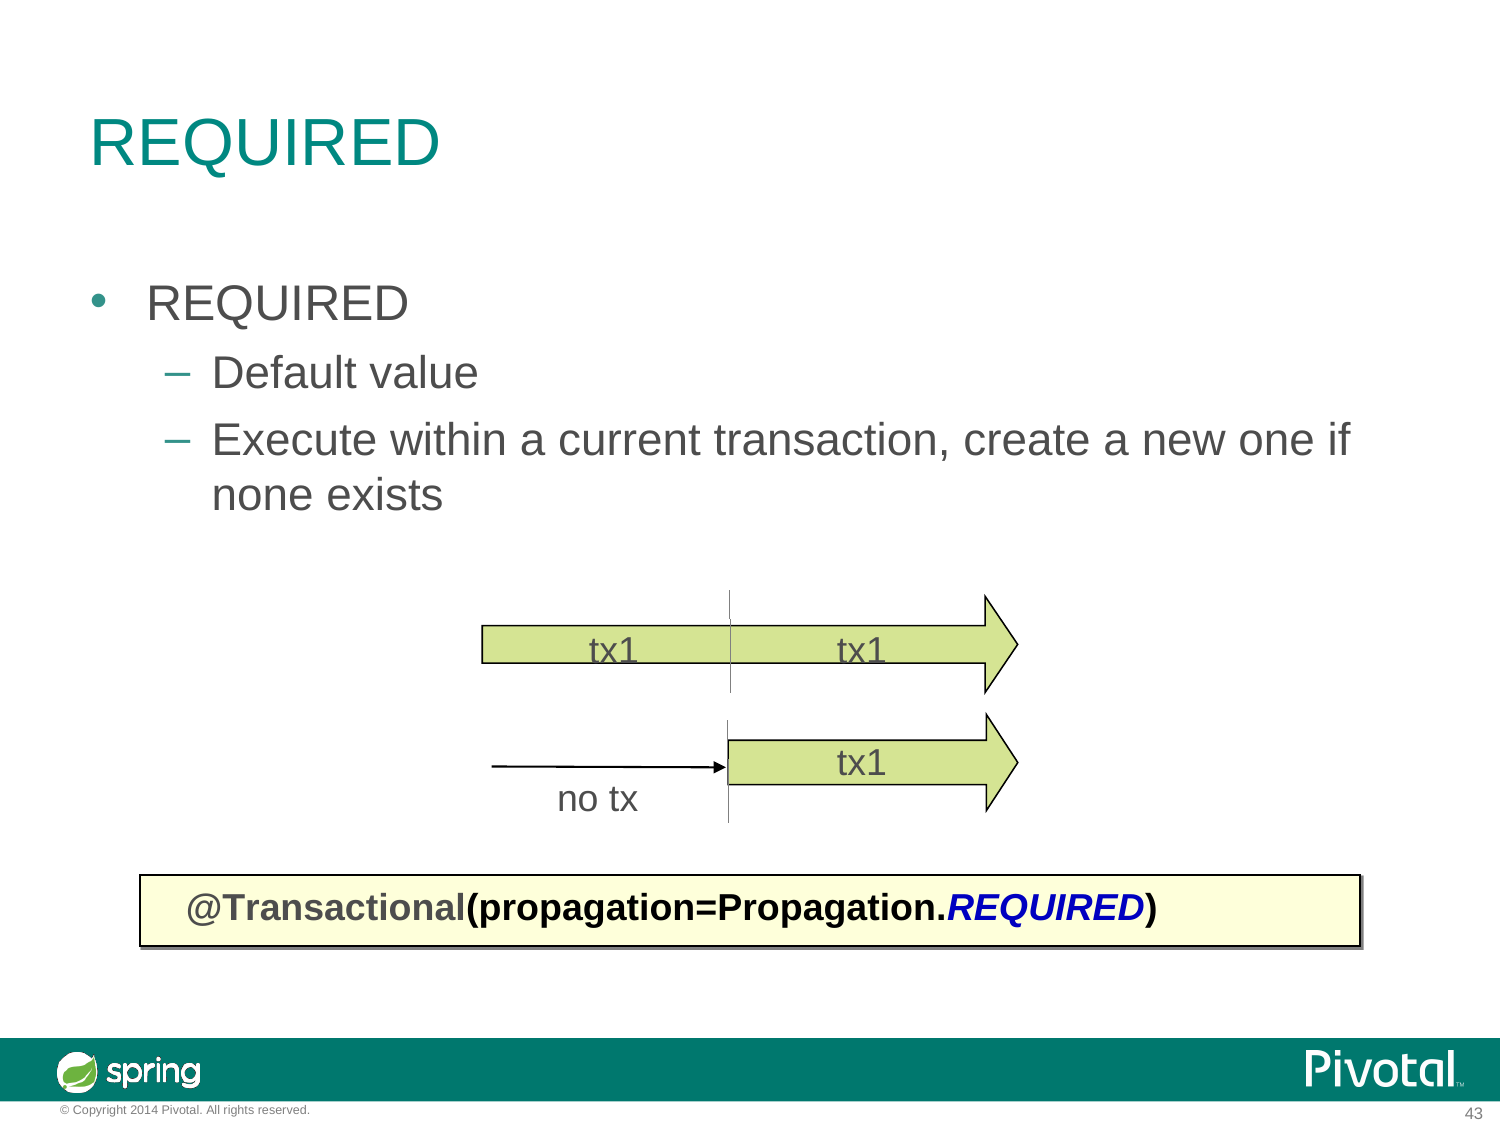

# REQUIRED
REQUIRED
Default value
Execute within a current transaction, create a new one if none exists
tx1
tx1
tx1
no tx
 @Transactional(propagation=Propagation.REQUIRED)